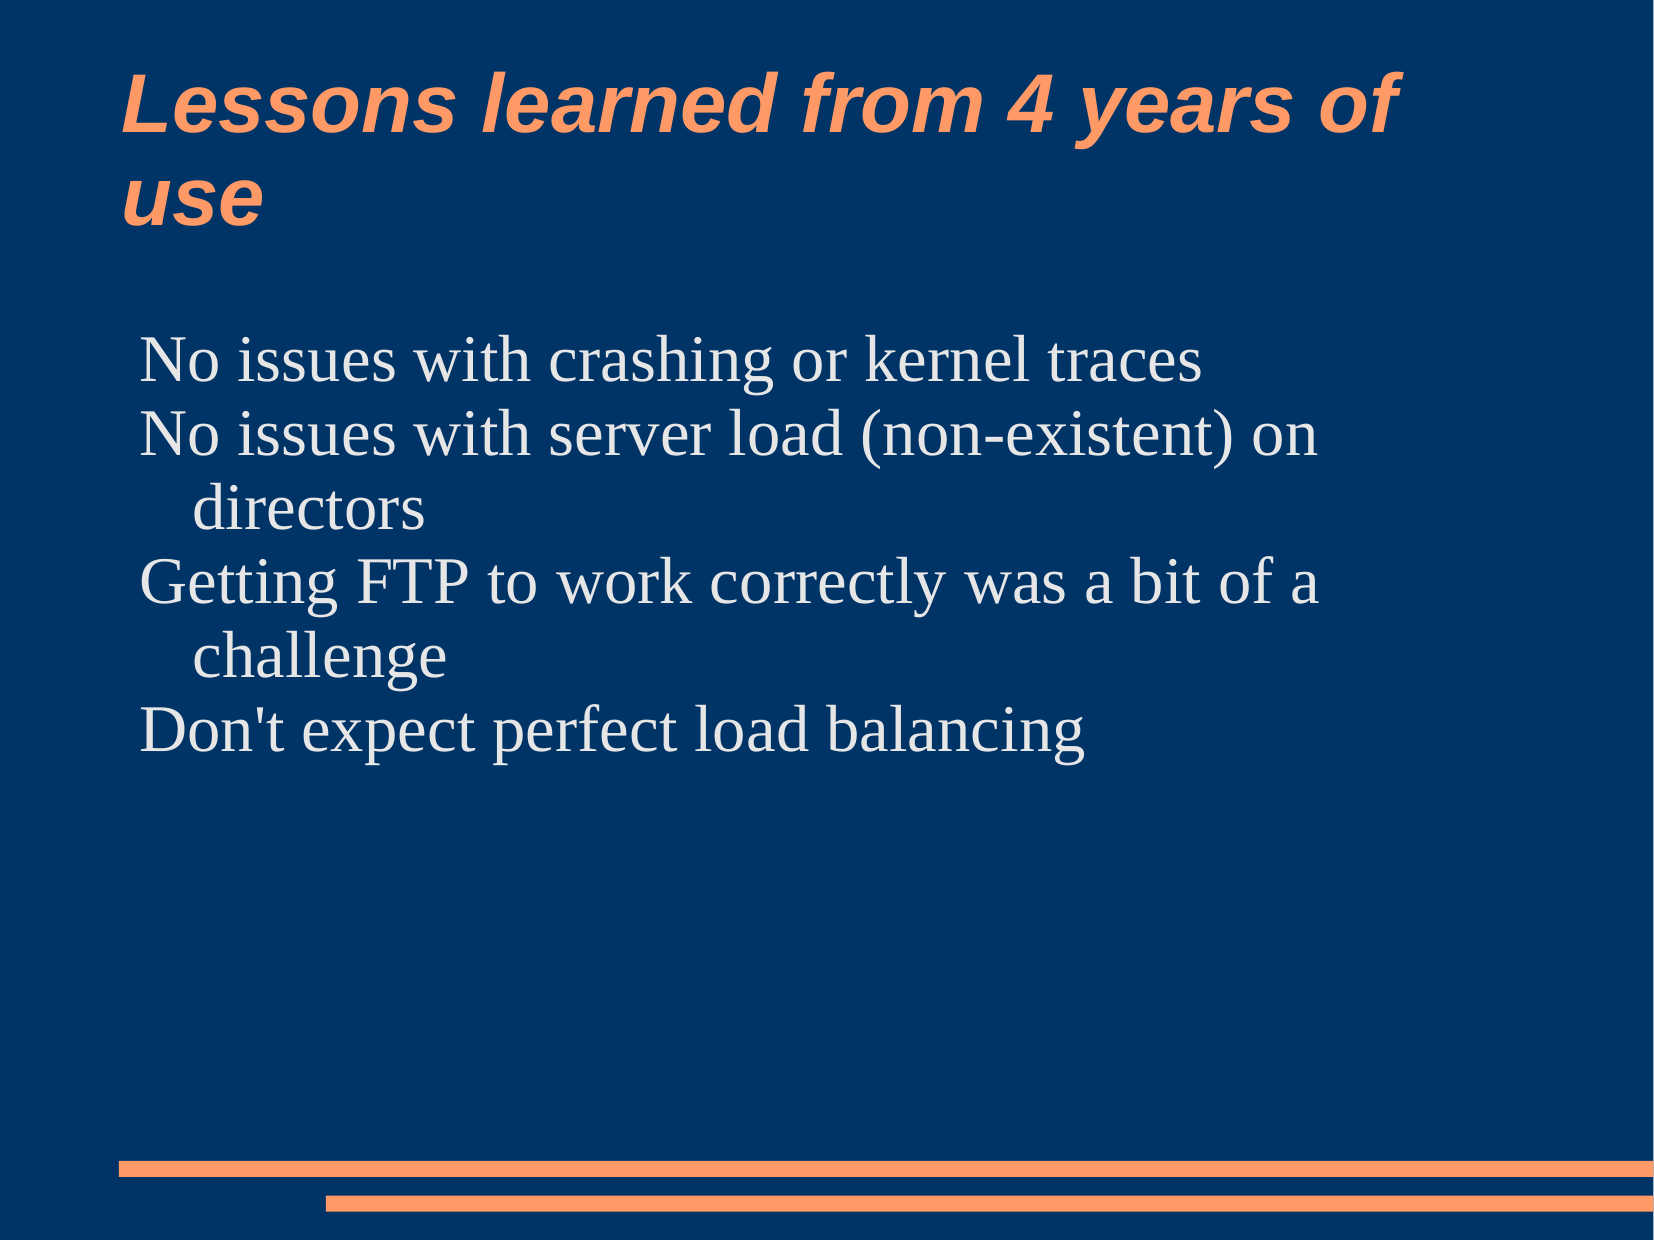

# Lessons learned from 4 years of use
No issues with crashing or kernel traces
No issues with server load (non-existent) on directors
Getting FTP to work correctly was a bit of a challenge
Don't expect perfect load balancing